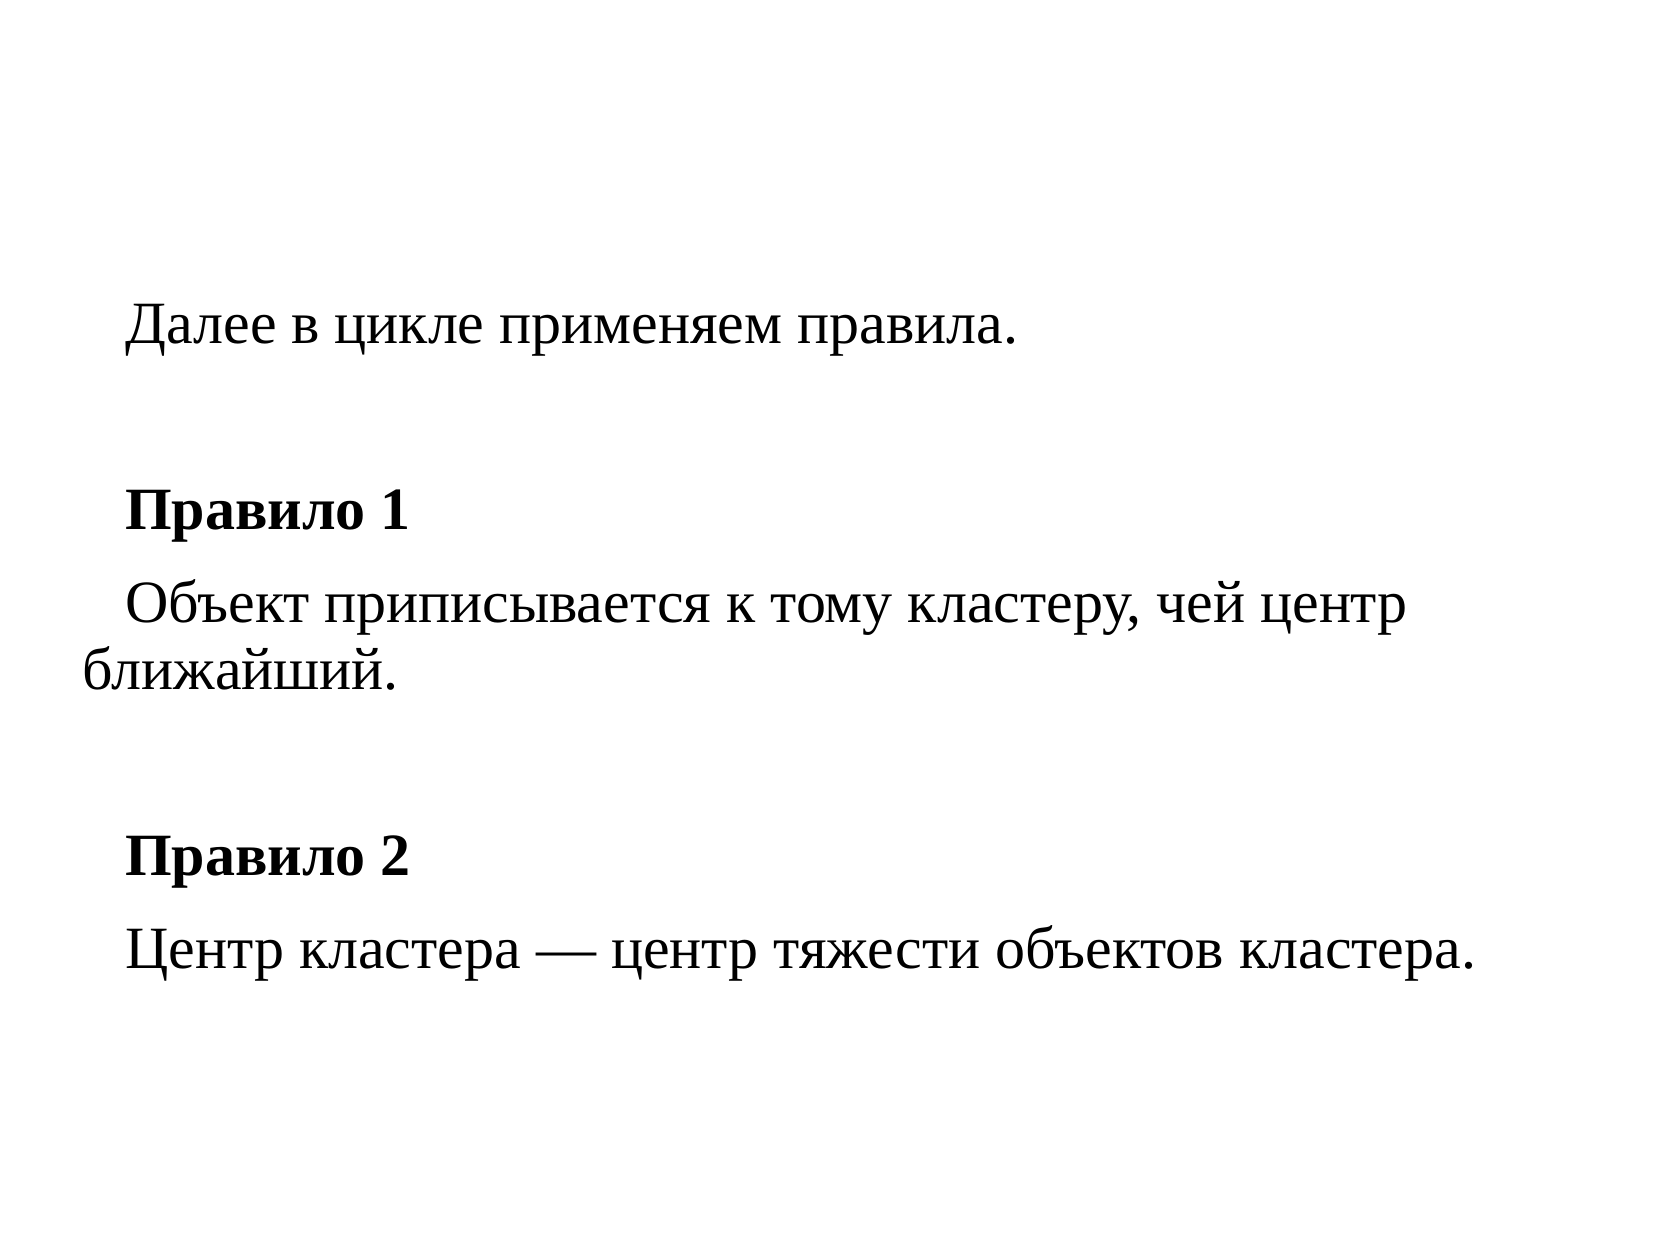

#
Далее в цикле применяем правила.
Правило 1
Объект приписывается к тому кластеру, чей центр ближайший.
Правило 2
Центр кластера — центр тяжести объектов кластера.